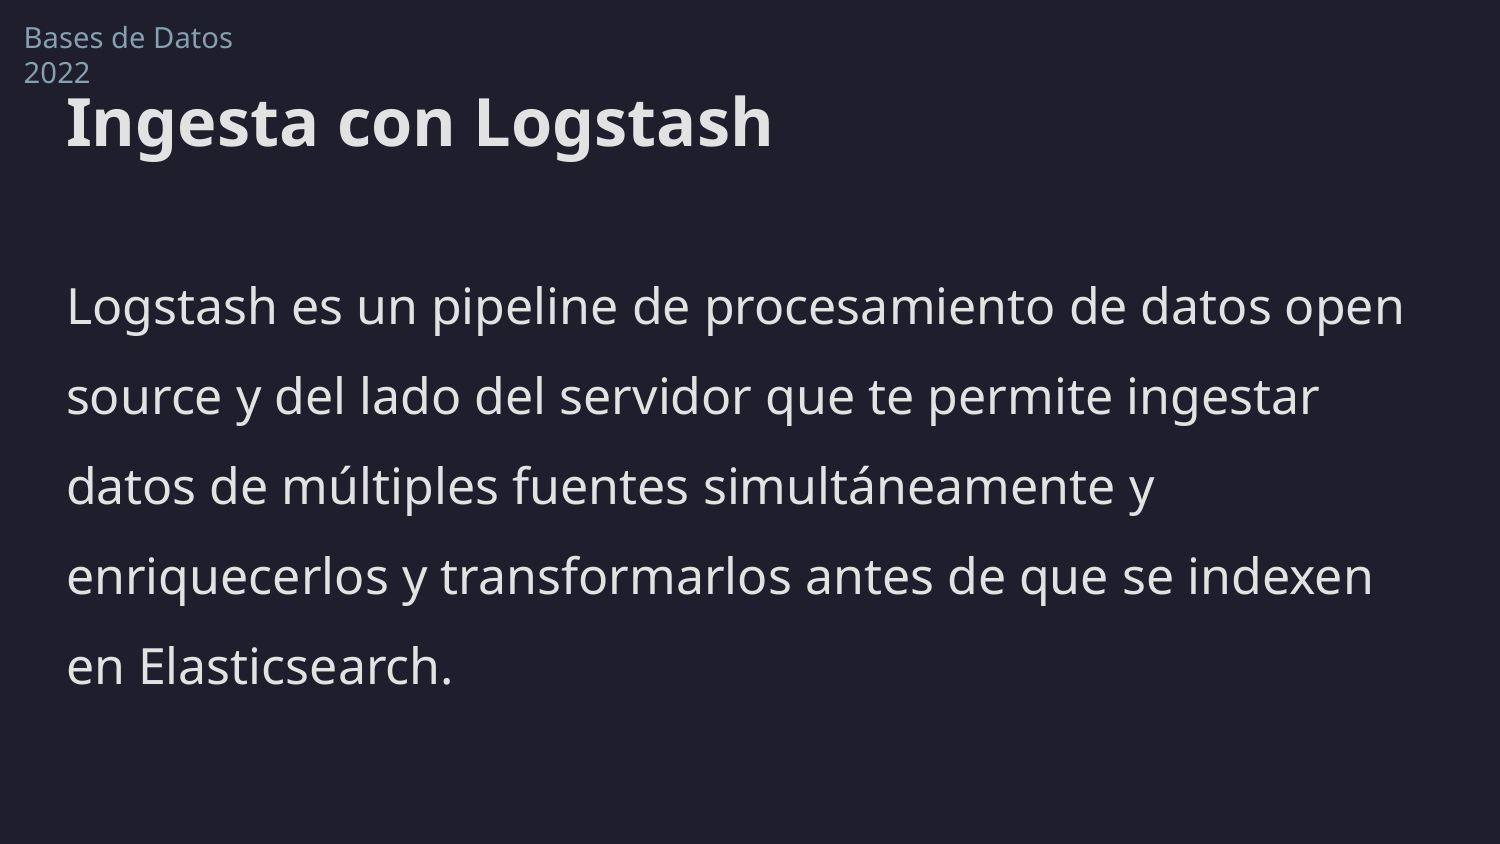

# Ingesta con Logstash
Logstash es un pipeline de procesamiento de datos open source y del lado del servidor que te permite ingestar datos de múltiples fuentes simultáneamente y enriquecerlos y transformarlos antes de que se indexen en Elasticsearch.